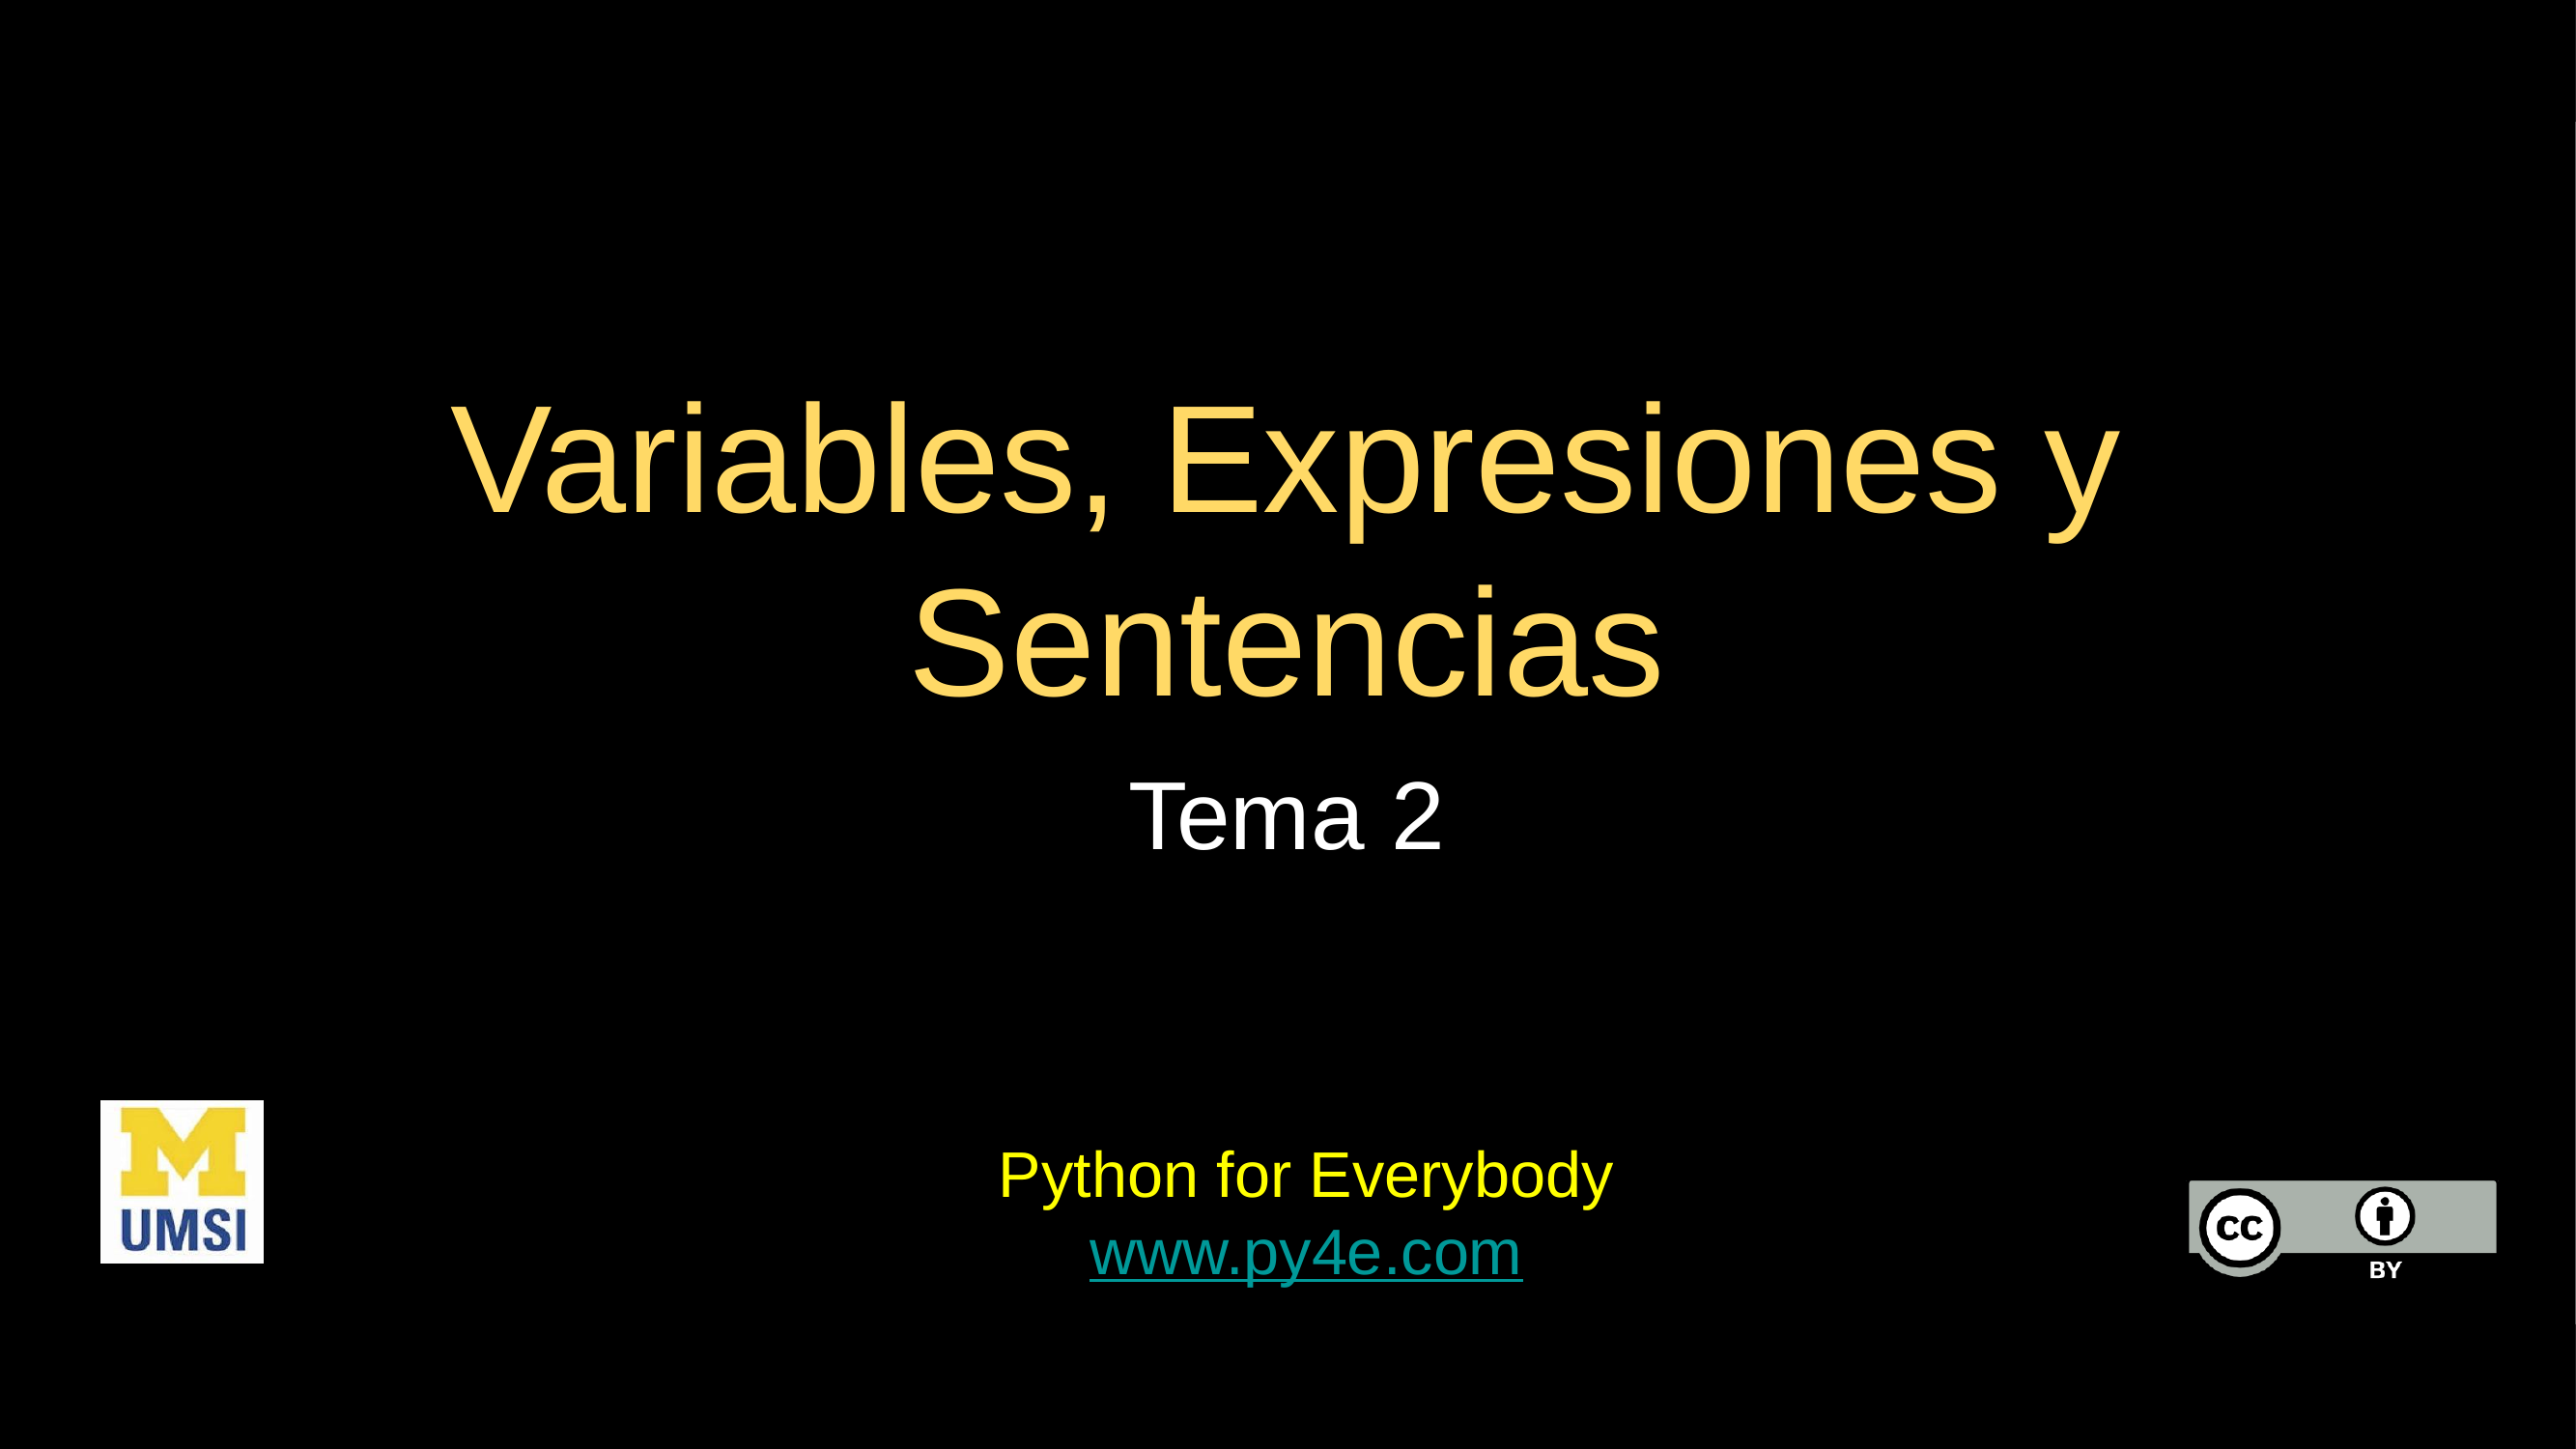

# Variables, Expresiones y Sentencias
Tema 2
Python for Everybody
www.py4e.com